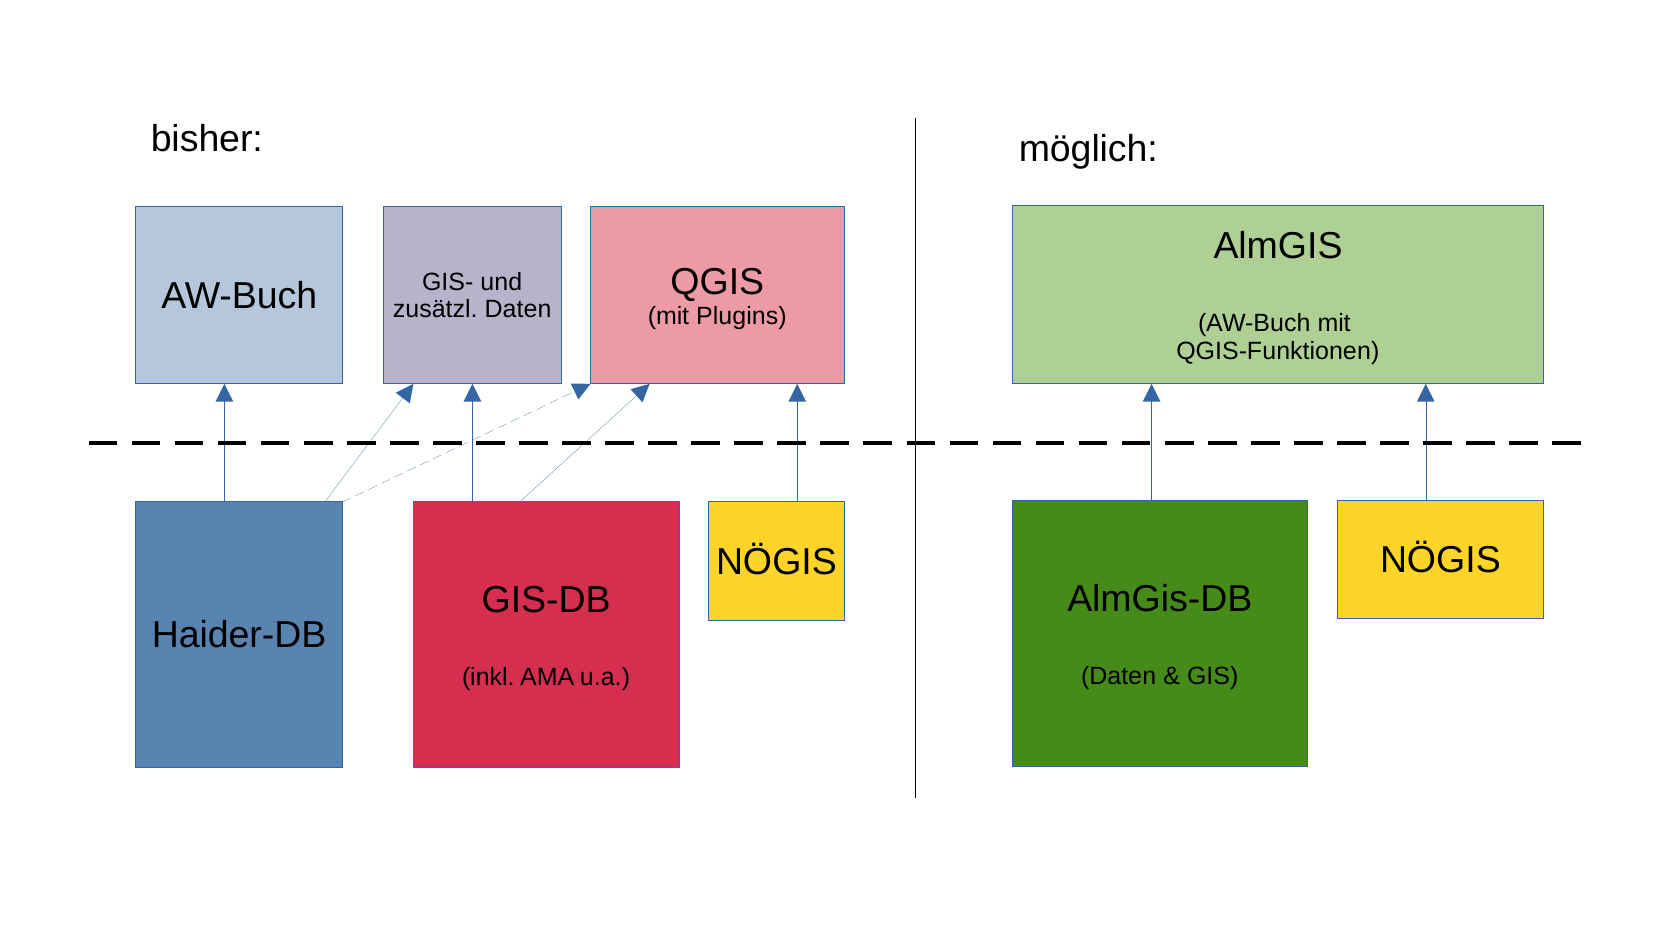

bisher:
möglich:
AlmGIS
(AW-Buch mit
QGIS-Funktionen)
AW-Buch
GIS- und
zusätzl. Daten
QGIS
(mit Plugins)
AlmGis-DB
(Daten & GIS)
NÖGIS
Haider-DB
GIS-DB
(inkl. AMA u.a.)
NÖGIS